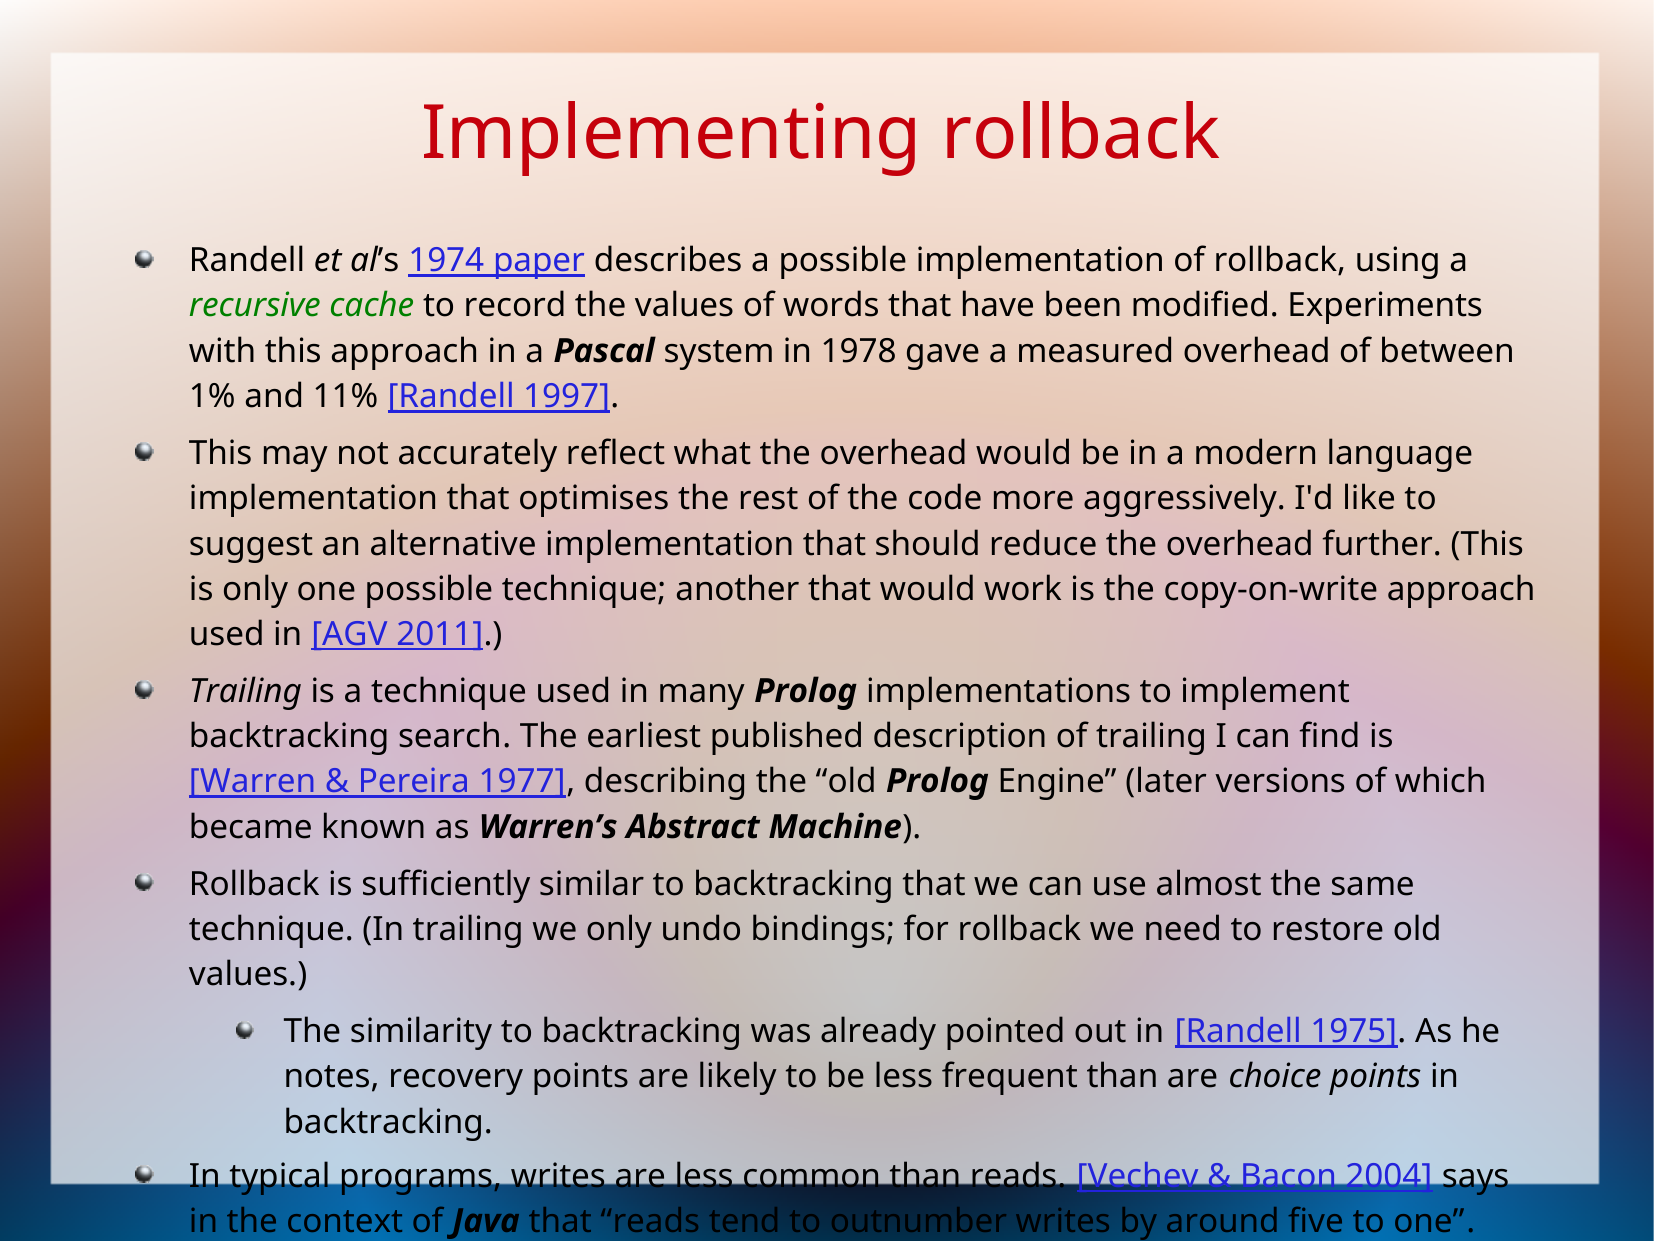

# Implementing rollback
Randell et al’s 1974 paper describes a possible implementation of rollback, using a recursive cache to record the values of words that have been modified. Experiments with this approach in a Pascal system in 1978 gave a measured overhead of between 1% and 11% [Randell 1997].
This may not accurately reflect what the overhead would be in a modern language implementation that optimises the rest of the code more aggressively. I'd like to suggest an alternative implementation that should reduce the overhead further. (This is only one possible technique; another that would work is the copy-on-write approach used in [AGV 2011].)
Trailing is a technique used in many Prolog implementations to implement backtracking search. The earliest published description of trailing I can find is [Warren & Pereira 1977], describing the “old Prolog Engine” (later versions of which became known as Warren’s Abstract Machine).
Rollback is sufficiently similar to backtracking that we can use almost the same technique. (In trailing we only undo bindings; for rollback we need to restore old values.)
The similarity to backtracking was already pointed out in [Randell 1975]. As he notes, recovery points are likely to be less frequent than are choice points in backtracking.
In typical programs, writes are less common than reads. [Vechev & Bacon 2004] says in the context of Java that “reads tend to outnumber writes by around five to one”. This ratio will be higher for functional programming styles and languages.
We have to accept the overhead of a write barrier (extra code associated with writes), but would like to avoid needing a read barrier. We’d also like to optimise out as much of the write barrier overhead as possible.